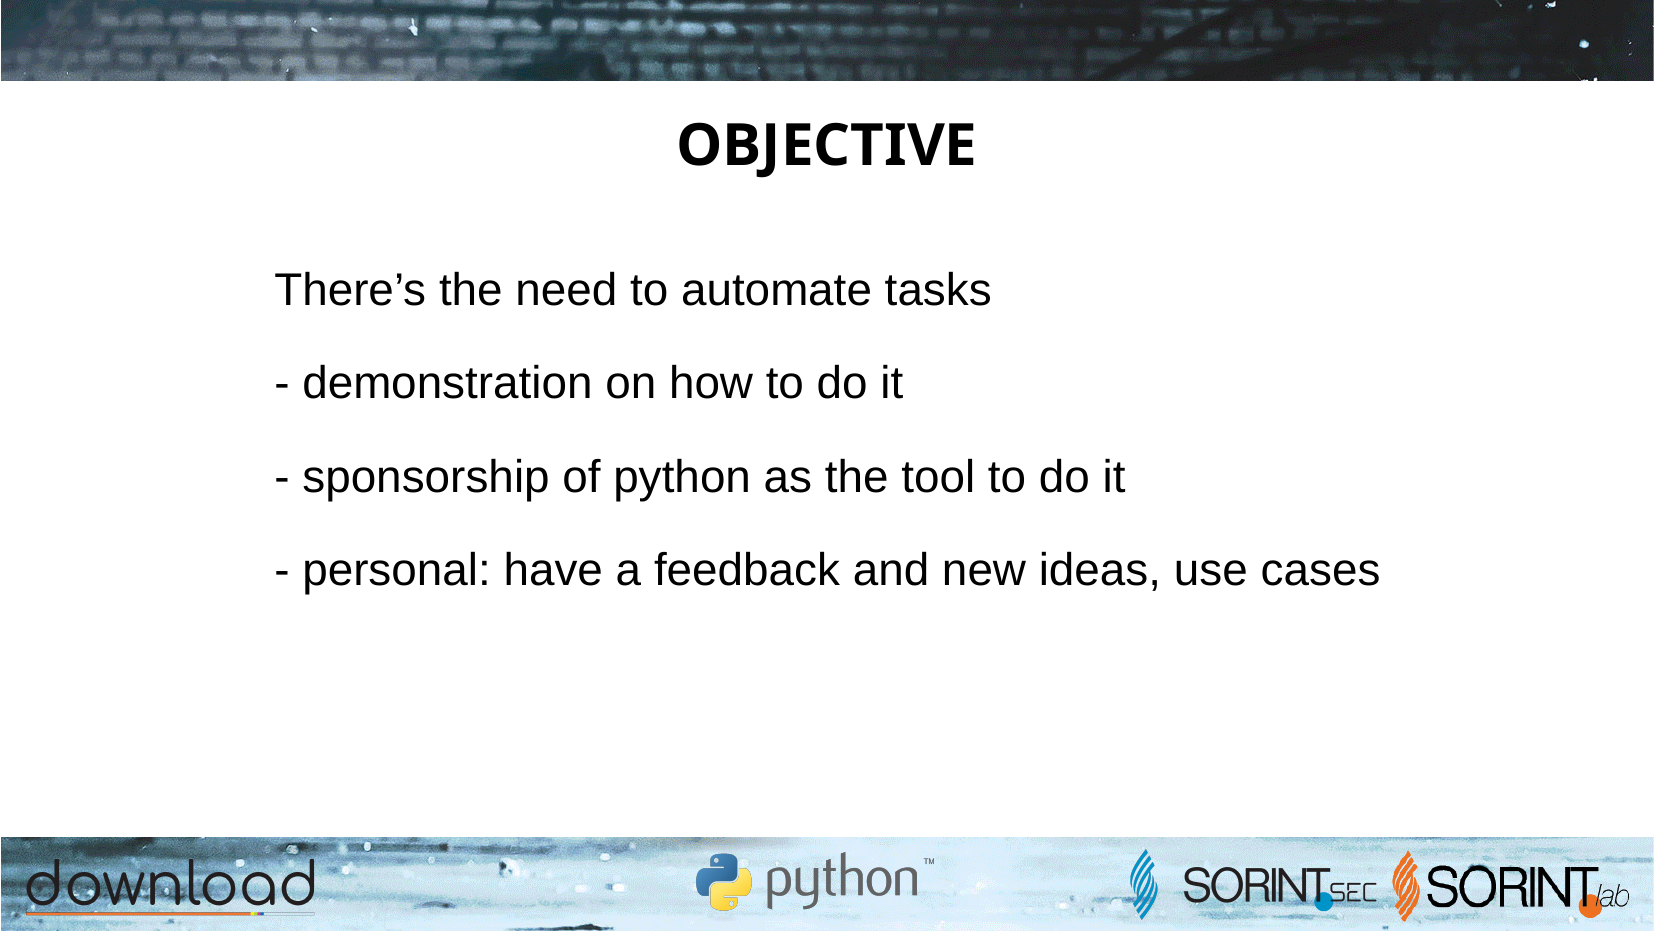

# OBJECTIVE
There’s the need to automate tasks
- demonstration on how to do it
- sponsorship of python as the tool to do it
- personal: have a feedback and new ideas, use cases